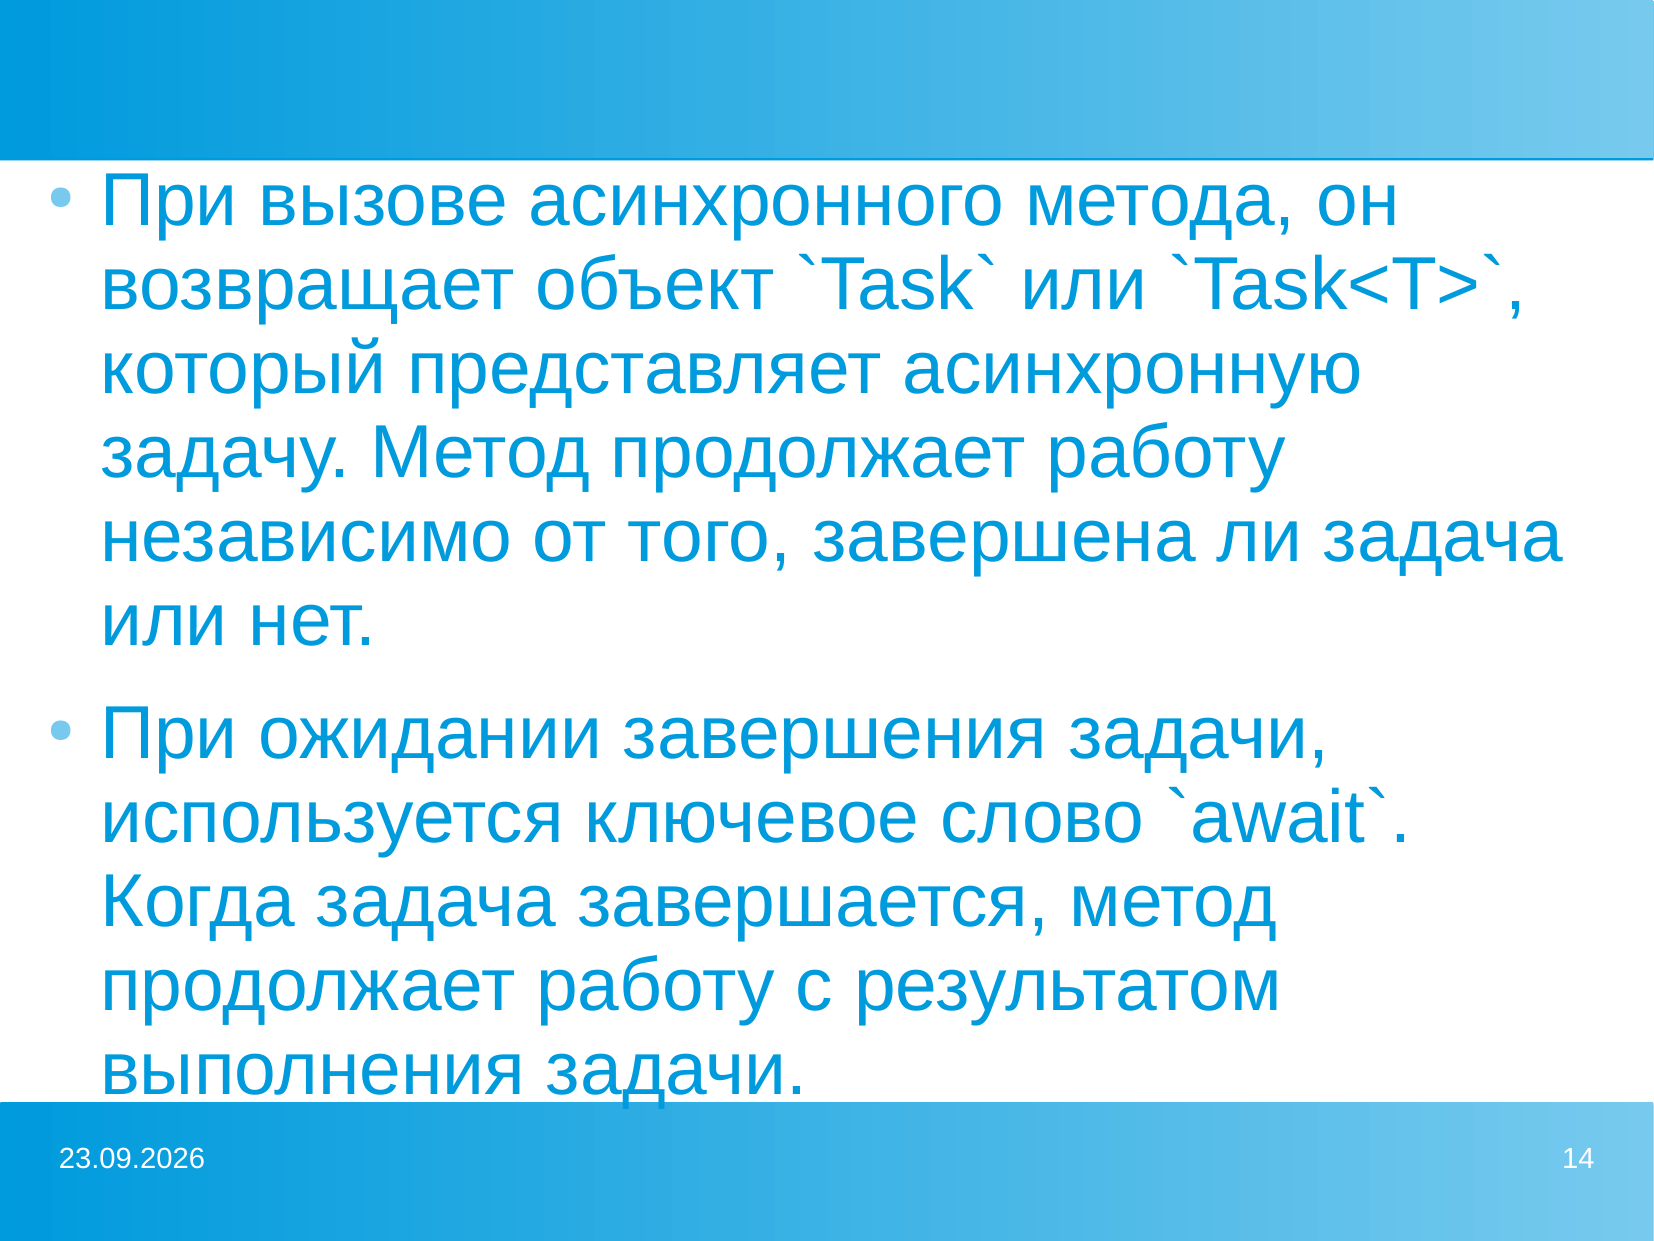

# При вызове асинхронного метода, он возвращает объект `Task` или `Task<T>`, который представляет асинхронную задачу. Метод продолжает работу независимо от того, завершена ли задача или нет.
При ожидании завершения задачи, используется ключевое слово `await`. Когда задача завершается, метод продолжает работу с результатом выполнения задачи.
14